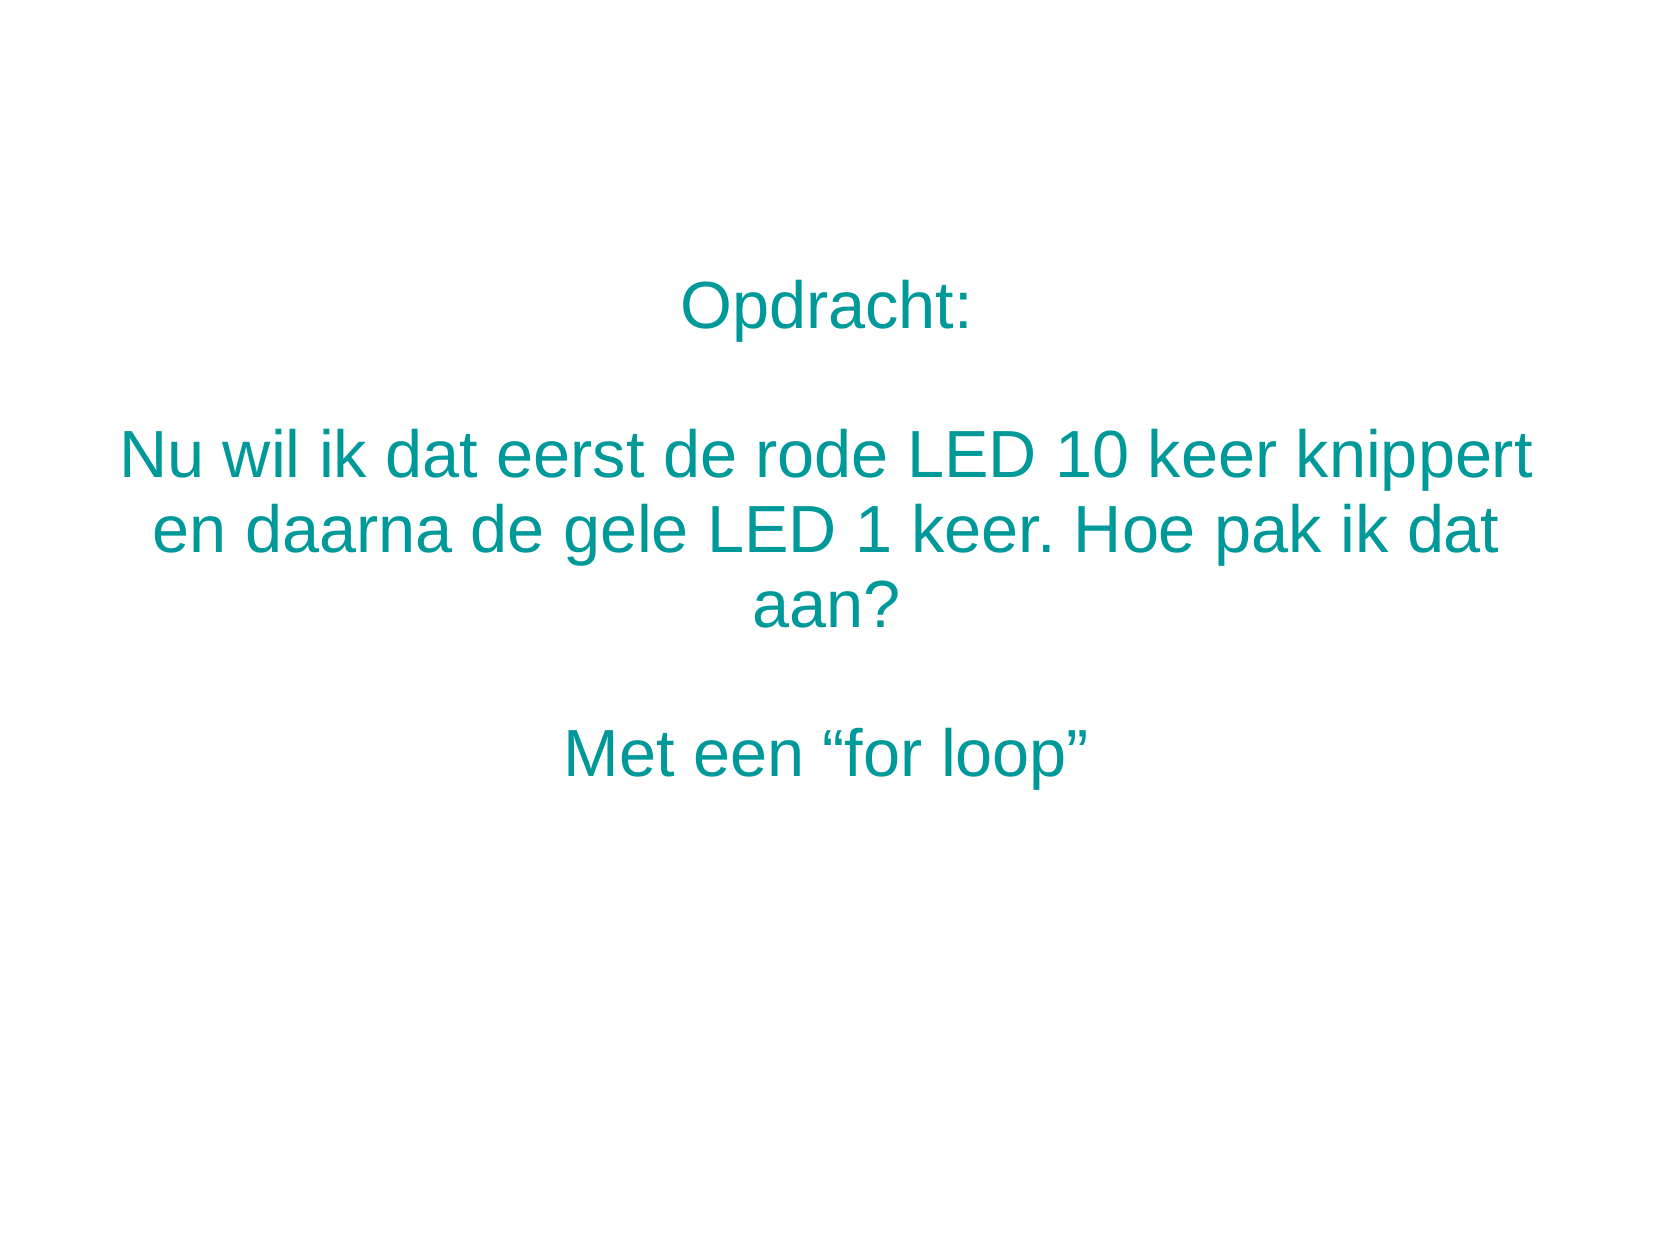

# Opdracht:
Nu wil ik dat eerst de rode LED 10 keer knippert en daarna de gele LED 1 keer. Hoe pak ik dat aan?
Met een “for loop”